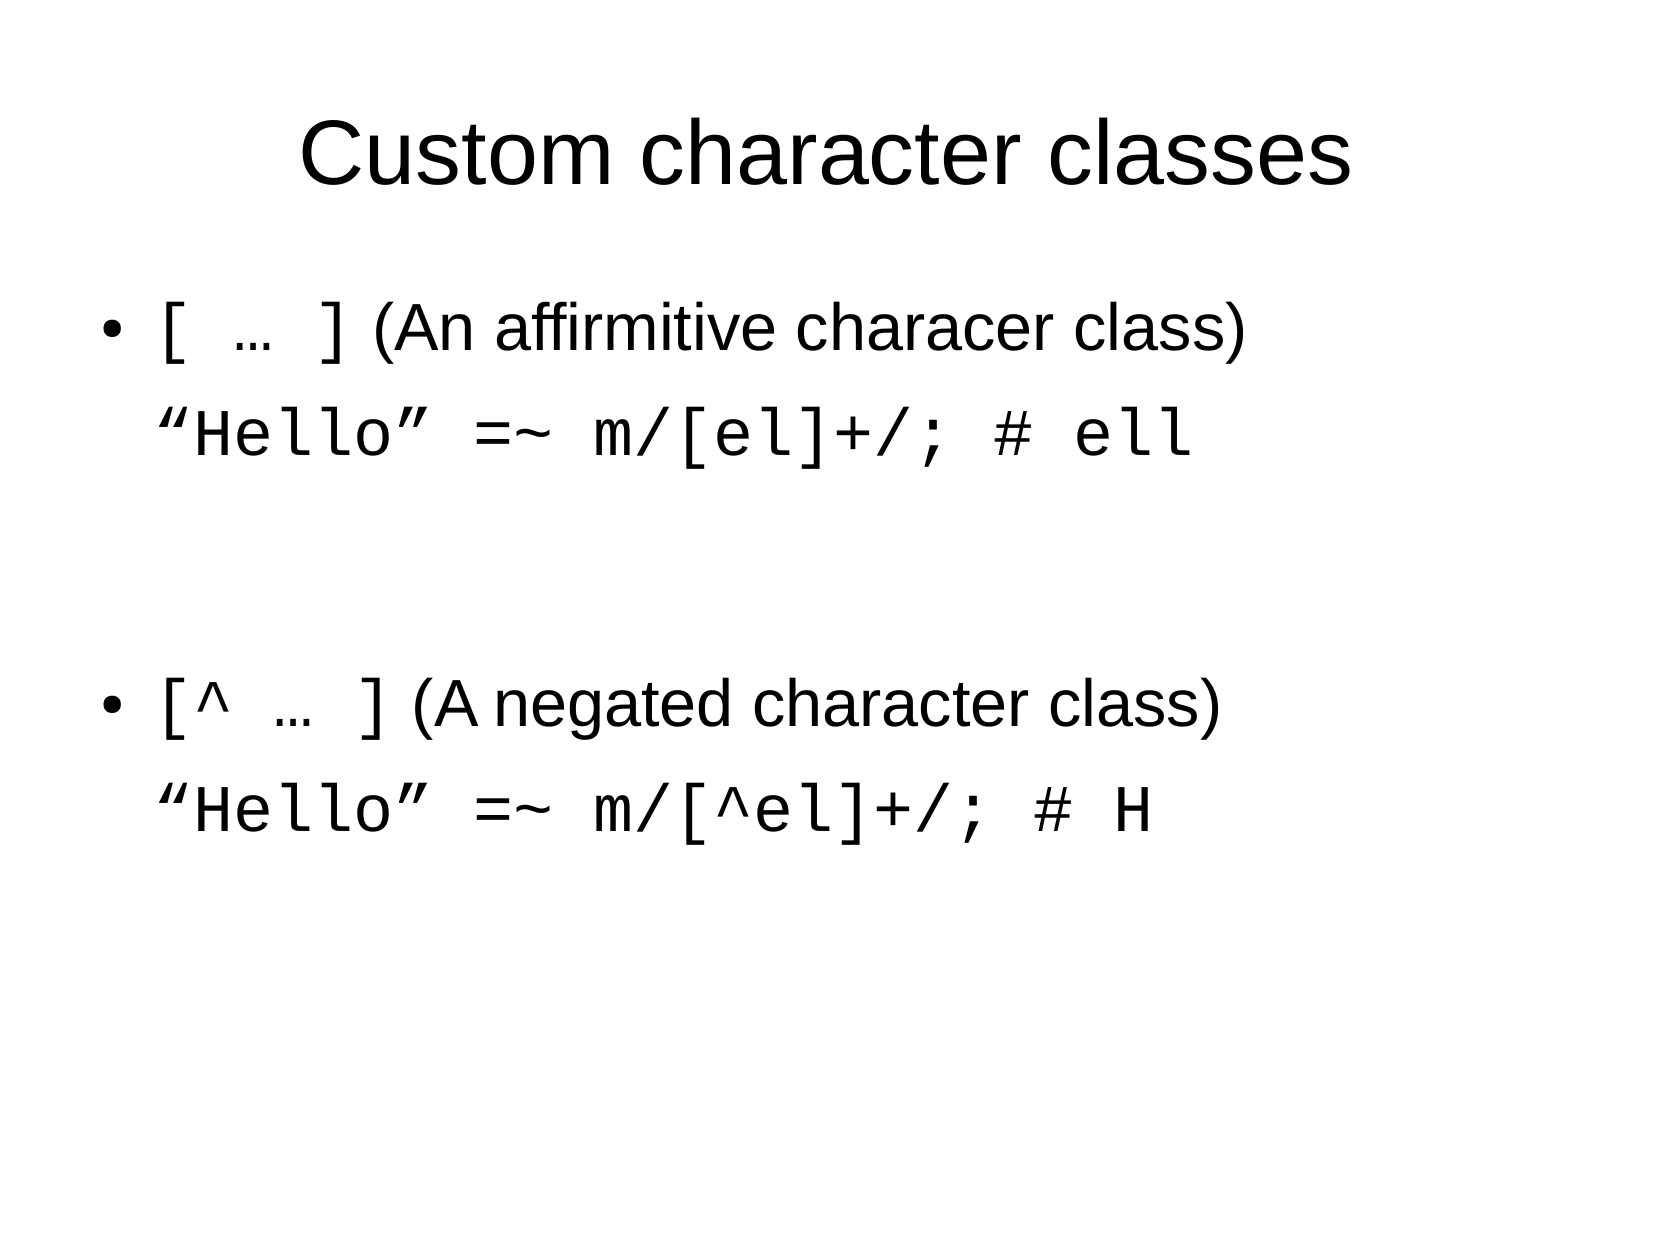

# Custom character classes
[ … ] (An affirmitive characer class)
“Hello” =~ m/[el]+/; # ell
[^ … ] (A negated character class)
“Hello” =~ m/[^el]+/; # H